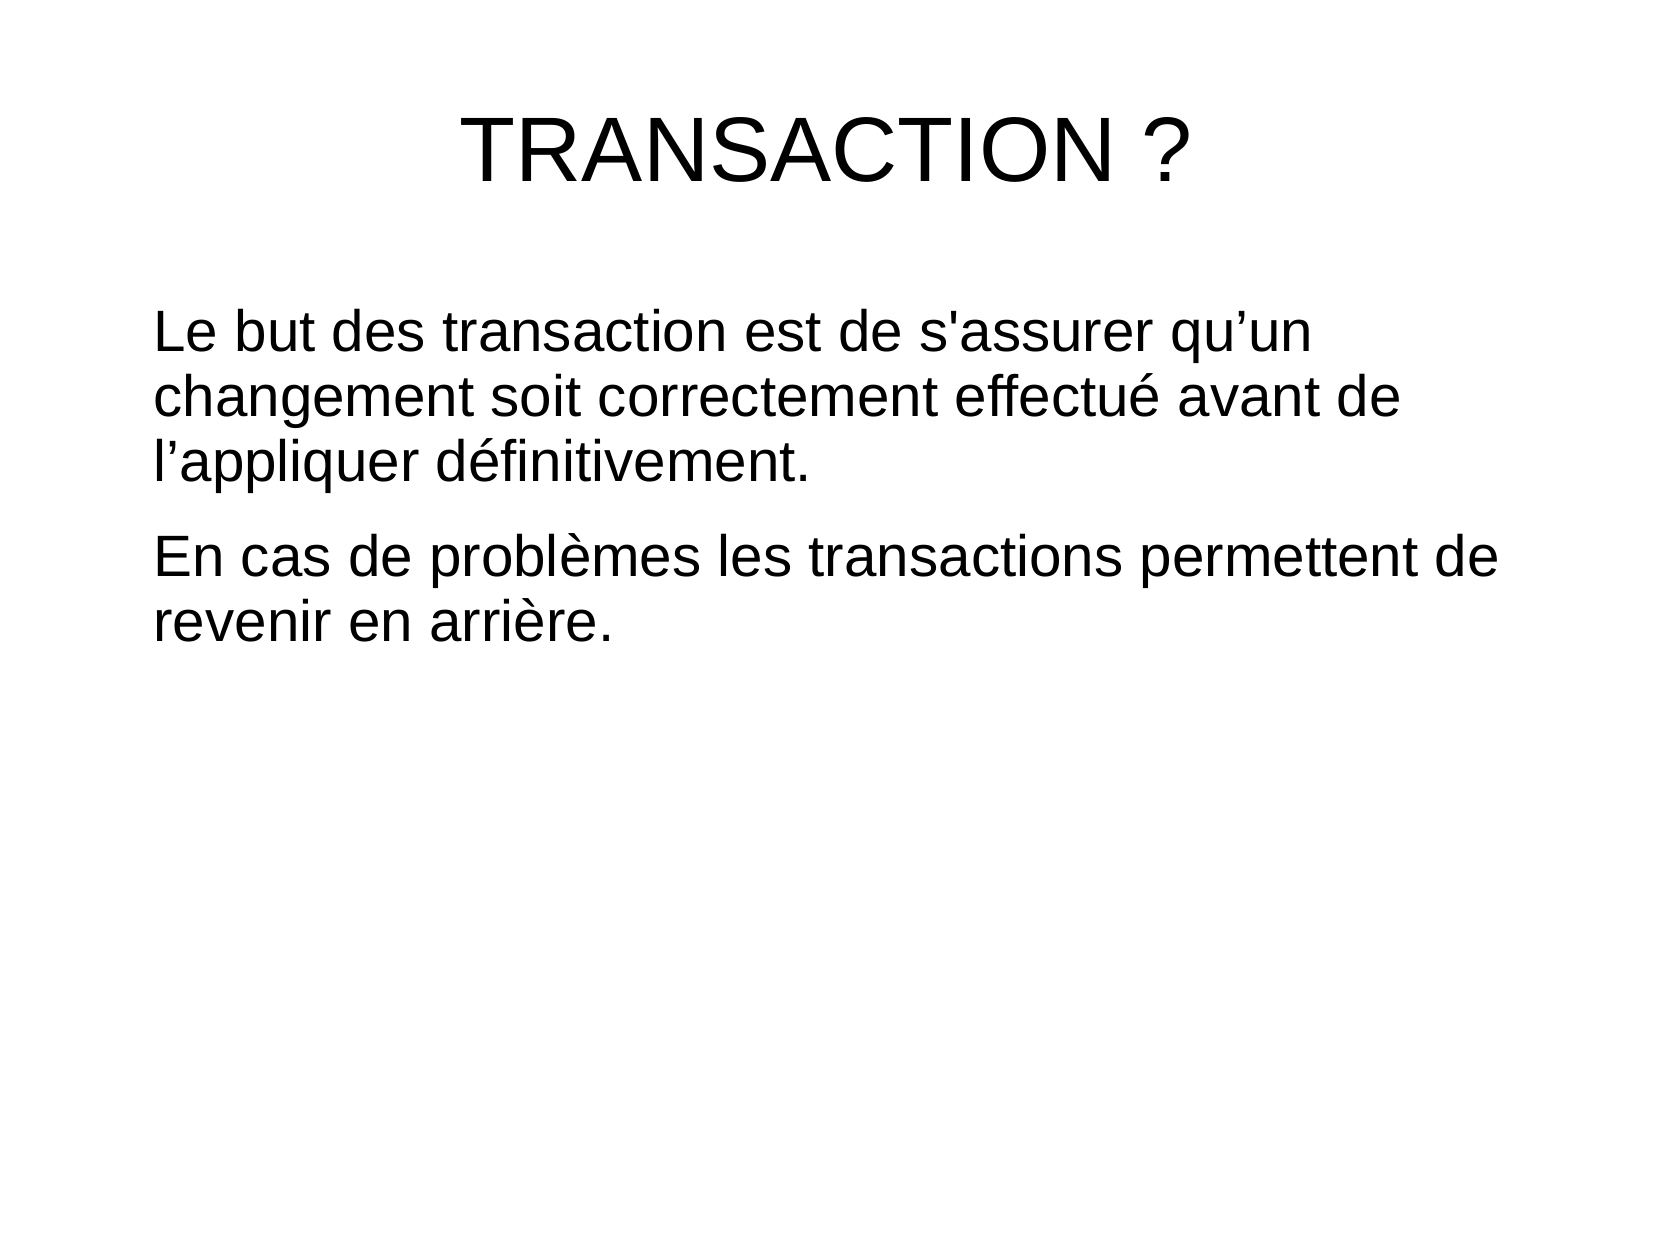

# TRANSACTION ?
Le but des transaction est de s'assurer qu’un changement soit correctement effectué avant de l’appliquer définitivement.
En cas de problèmes les transactions permettent de revenir en arrière.